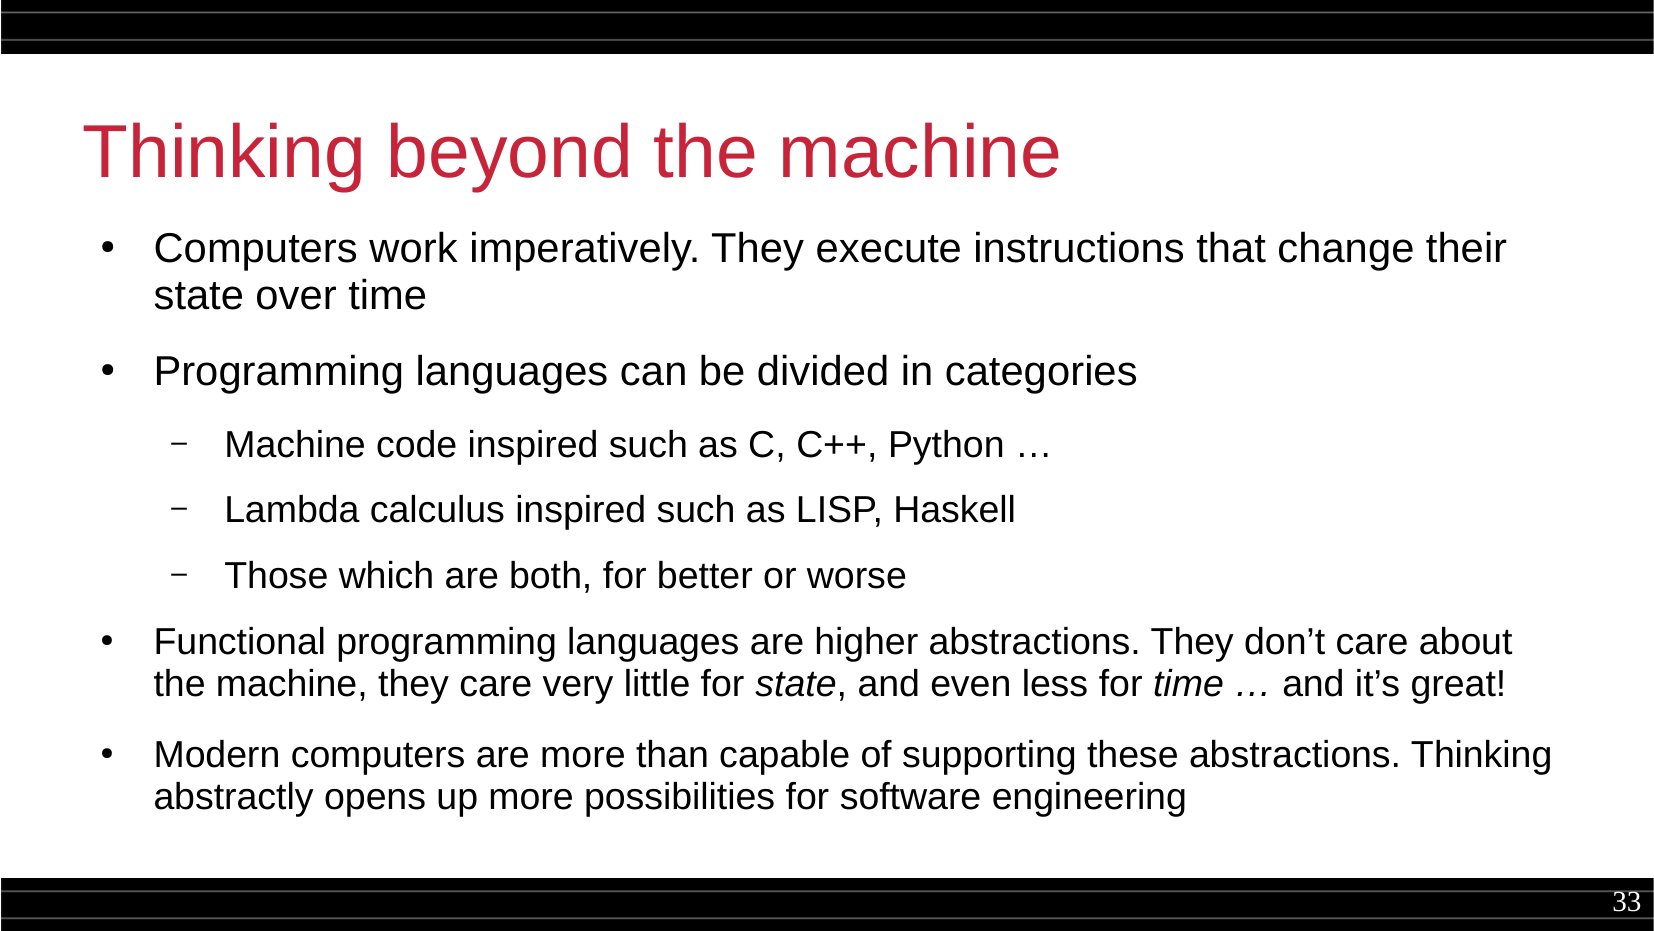

# Thinking beyond the machine
Computers work imperatively. They execute instructions that change their state over time
Programming languages can be divided in categories
Machine code inspired such as C, C++, Python …
Lambda calculus inspired such as LISP, Haskell
Those which are both, for better or worse
Functional programming languages are higher abstractions. They don’t care about the machine, they care very little for state, and even less for time … and it’s great!
Modern computers are more than capable of supporting these abstractions. Thinking abstractly opens up more possibilities for software engineering